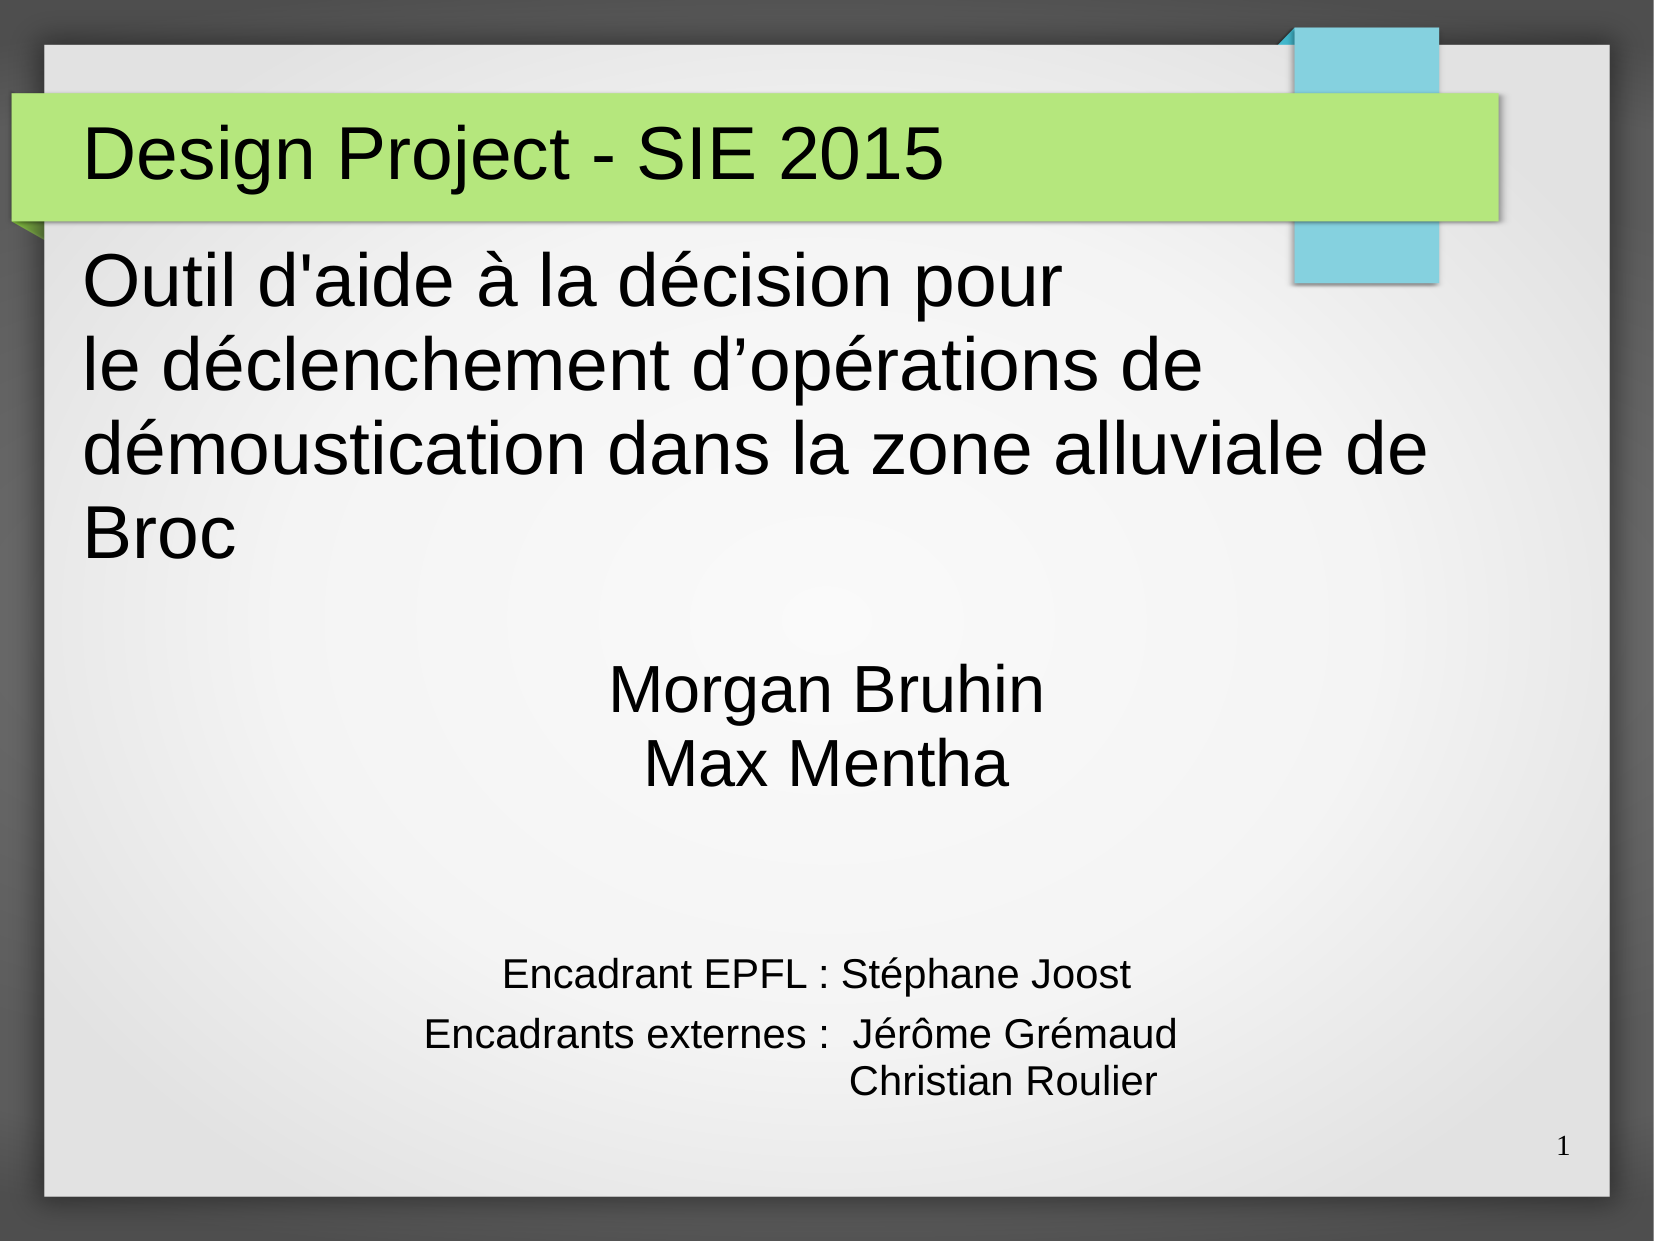

Design Project - SIE 2015
# Outil d'aide à la décision pour le déclenchement d’opérations de démoustication dans la zone alluviale de Broc
Morgan Bruhin
Max Mentha
Encadrant EPFL : Stéphane Joost
Encadrants externes : Jérôme Grémaud
 Christian Roulier
1